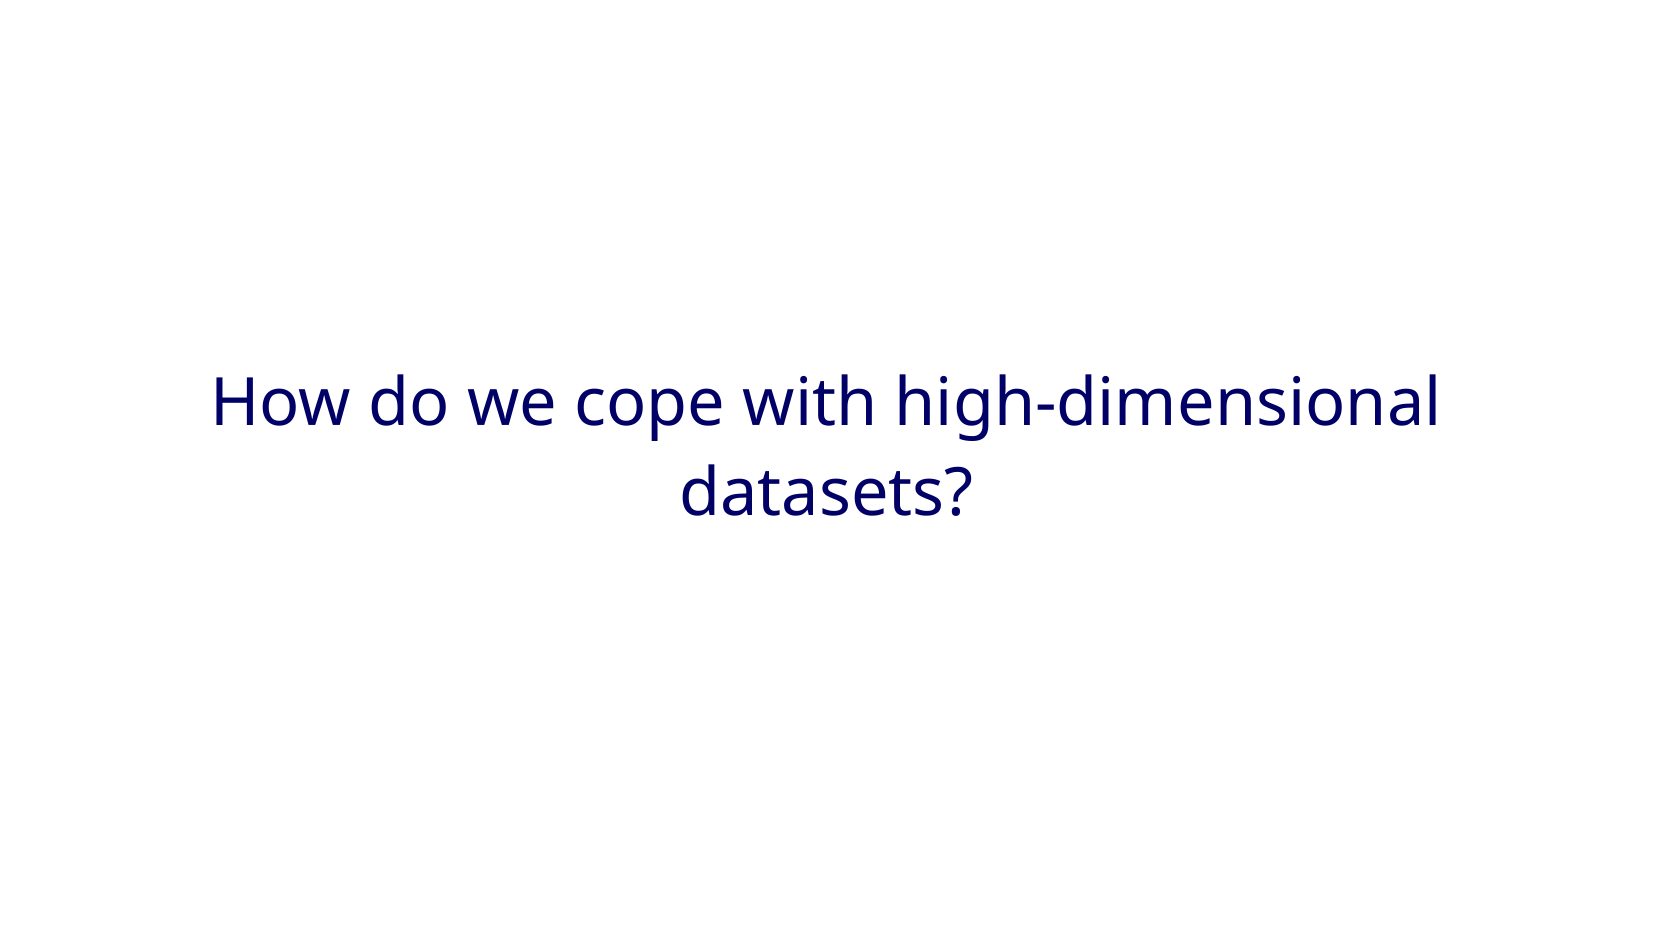

# How do we cope with high-dimensional datasets?